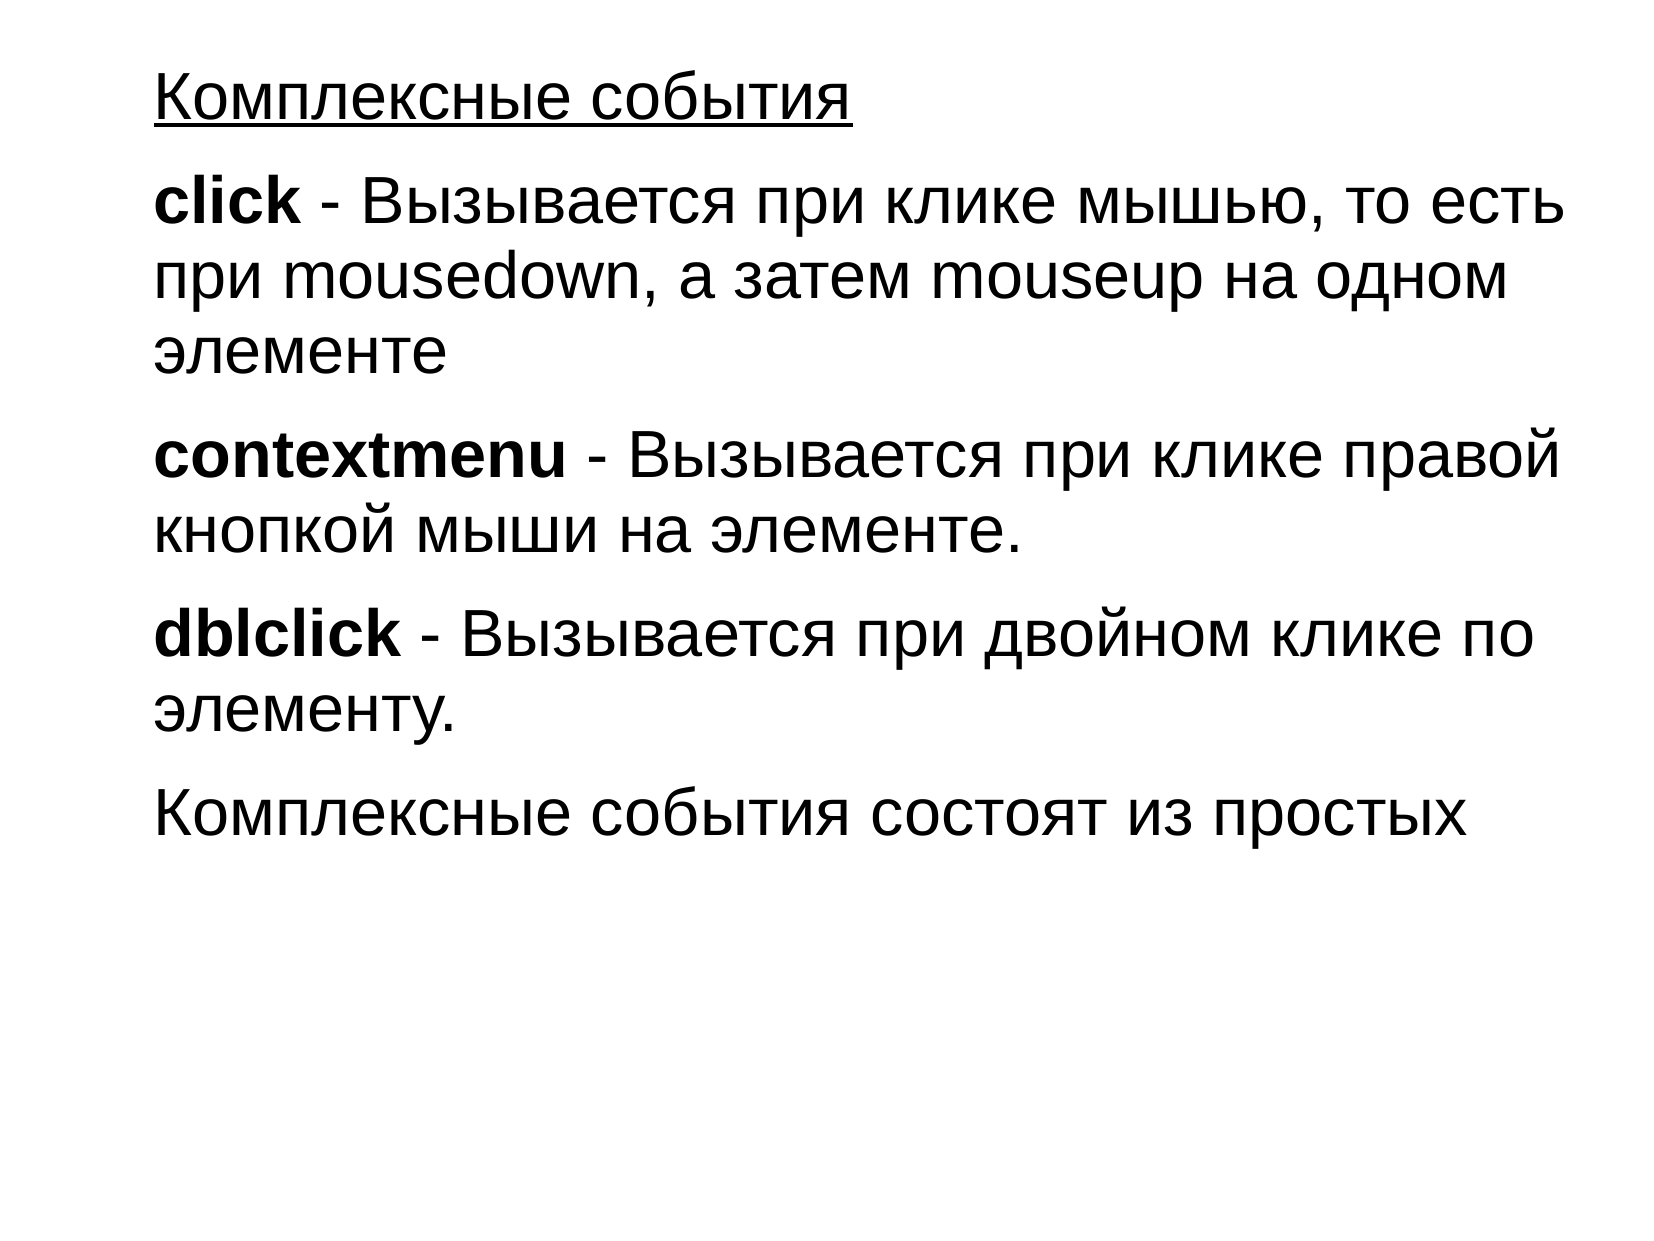

# Комплексные события
click - Вызывается при клике мышью, то есть при mousedown, а затем mouseup на одном элементе
contextmenu - Вызывается при клике правой кнопкой мыши на элементе.
dblclick - Вызывается при двойном клике по элементу.
Комплексные события состоят из простых